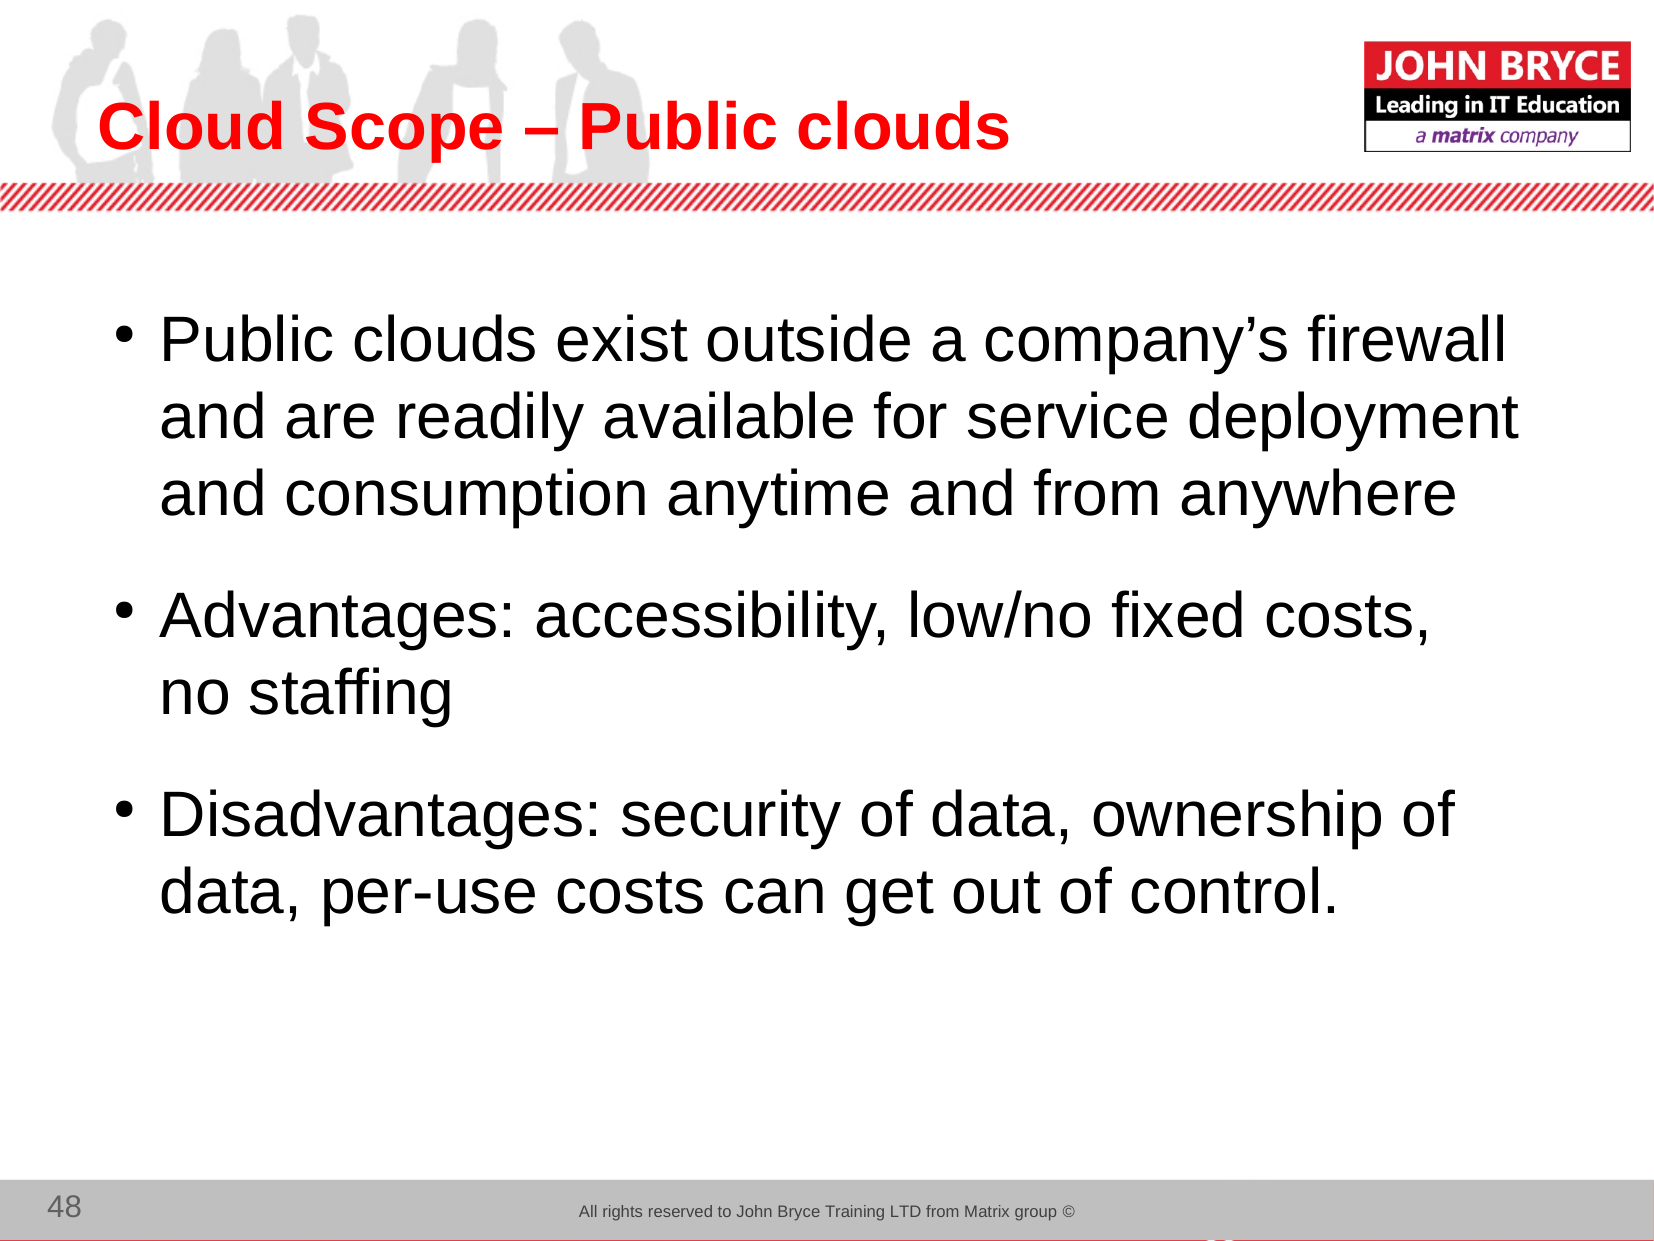

# Cloud Scope – Public clouds
Public clouds exist outside a company’s firewall and are readily available for service deployment and consumption anytime and from anywhere
Advantages: accessibility, low/no fixed costs, no staffing
Disadvantages: security of data, ownership of data, per-use costs can get out of control.